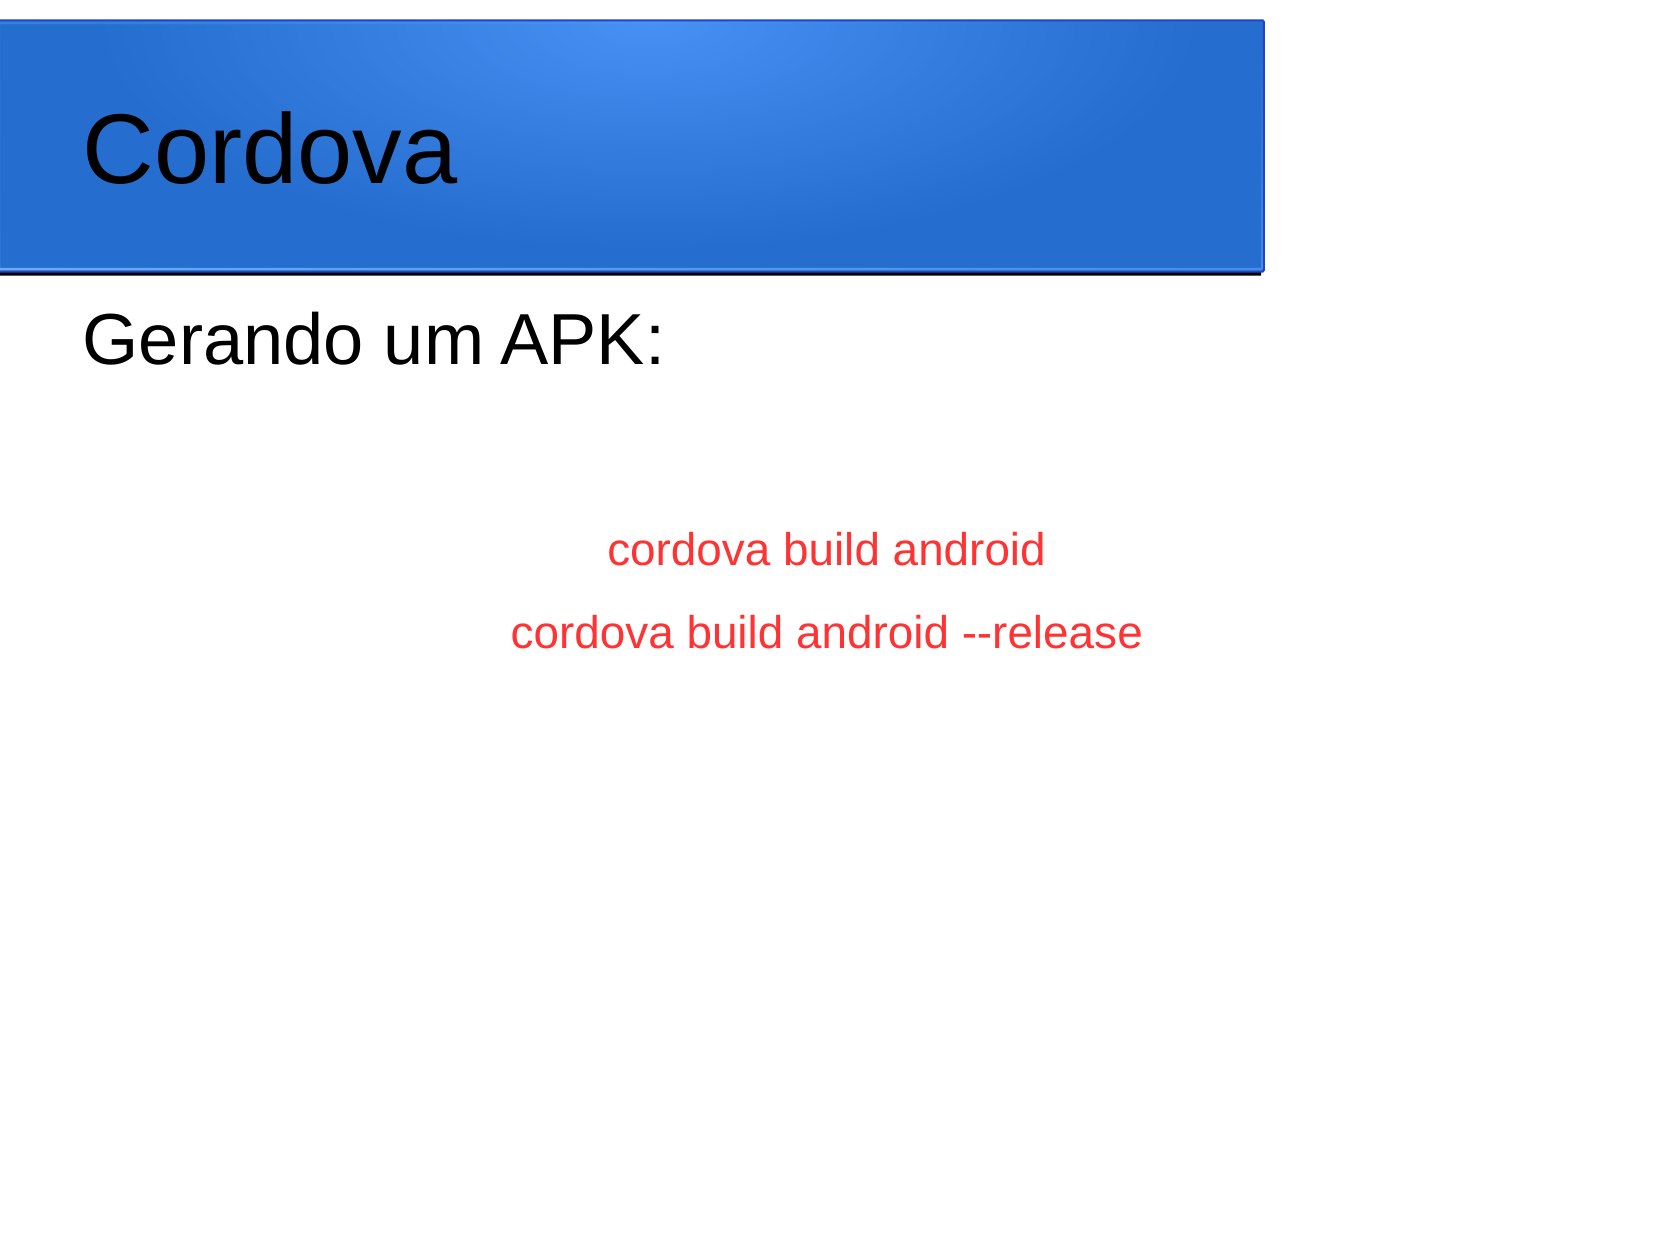

# Cordova
Gerando um APK:
cordova build android
cordova build android --release